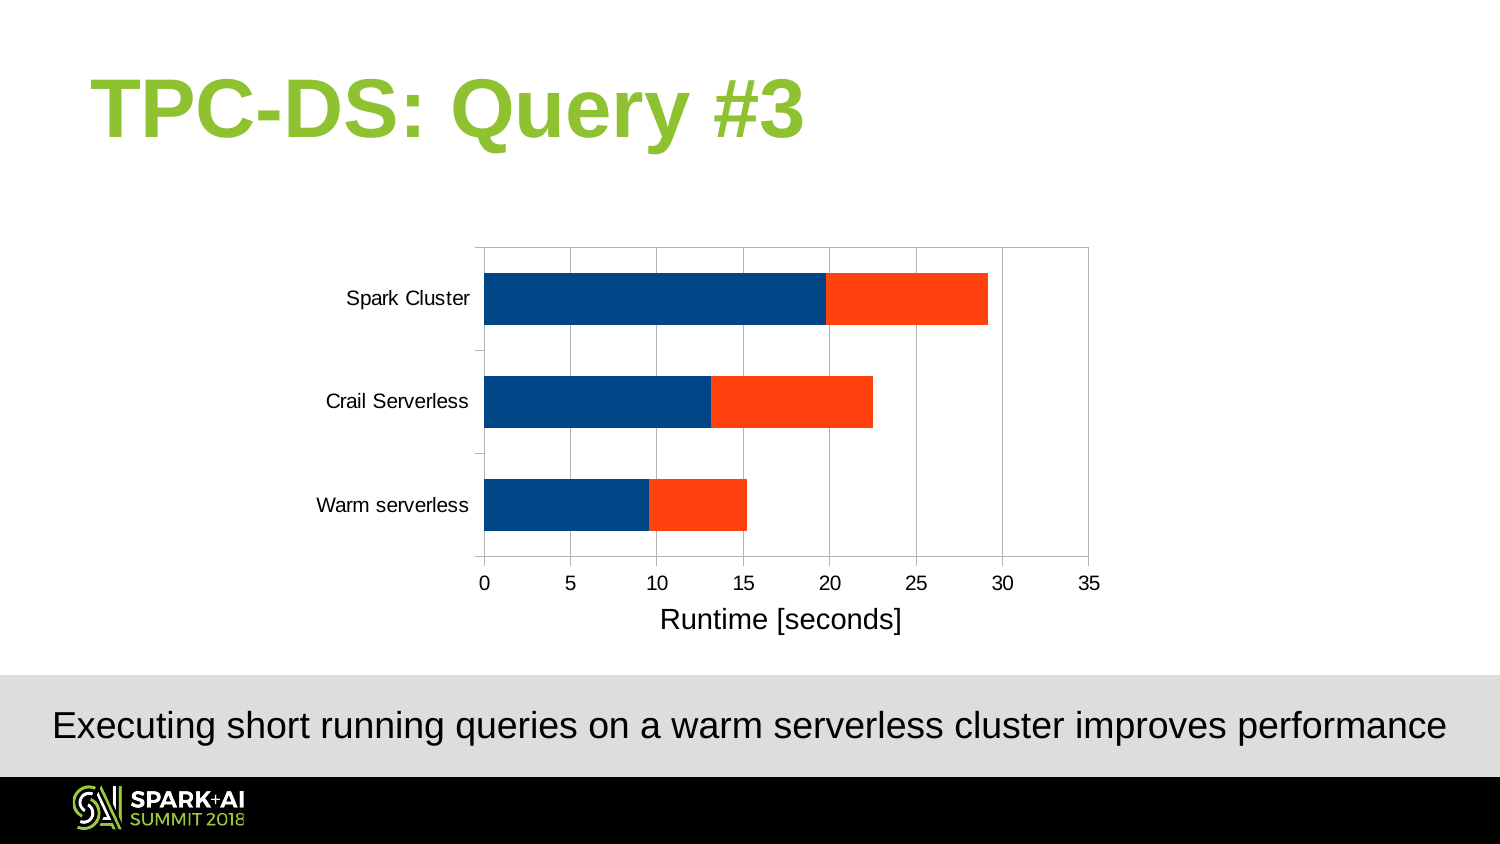

#
TPC-DS: Query #3
### Chart
| Category | Job runtime | Query runtime |
|---|---|---|
| Warm serverless | 9.519 | 5.702 |
| Crail Serverless | 13.148 | 9.348 |
| Spark Cluster | 19.801 | 9.337 | Runtime [seconds]
Executing short running queries on a warm serverless cluster improves performance